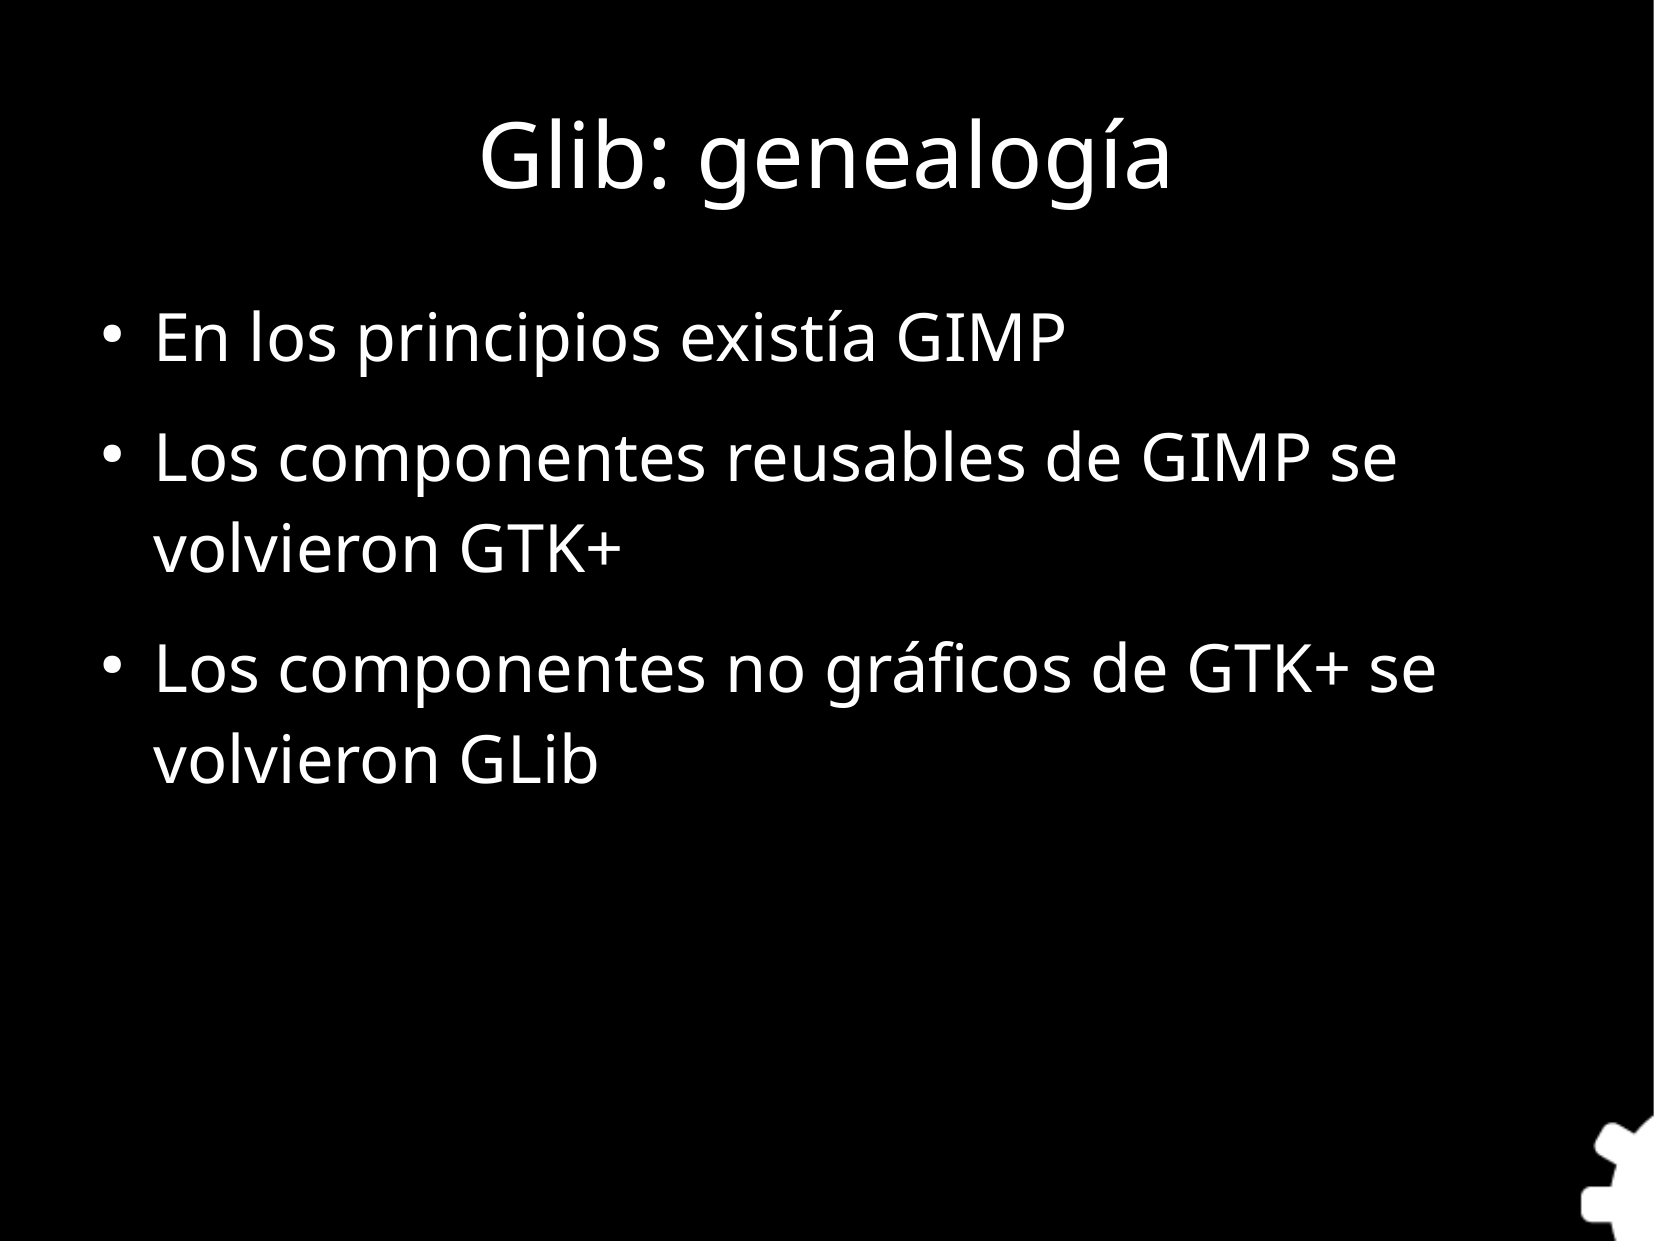

# Glib: genealogía
En los principios existía GIMP
Los componentes reusables de GIMP se volvieron GTK+
Los componentes no gráficos de GTK+ se volvieron GLib